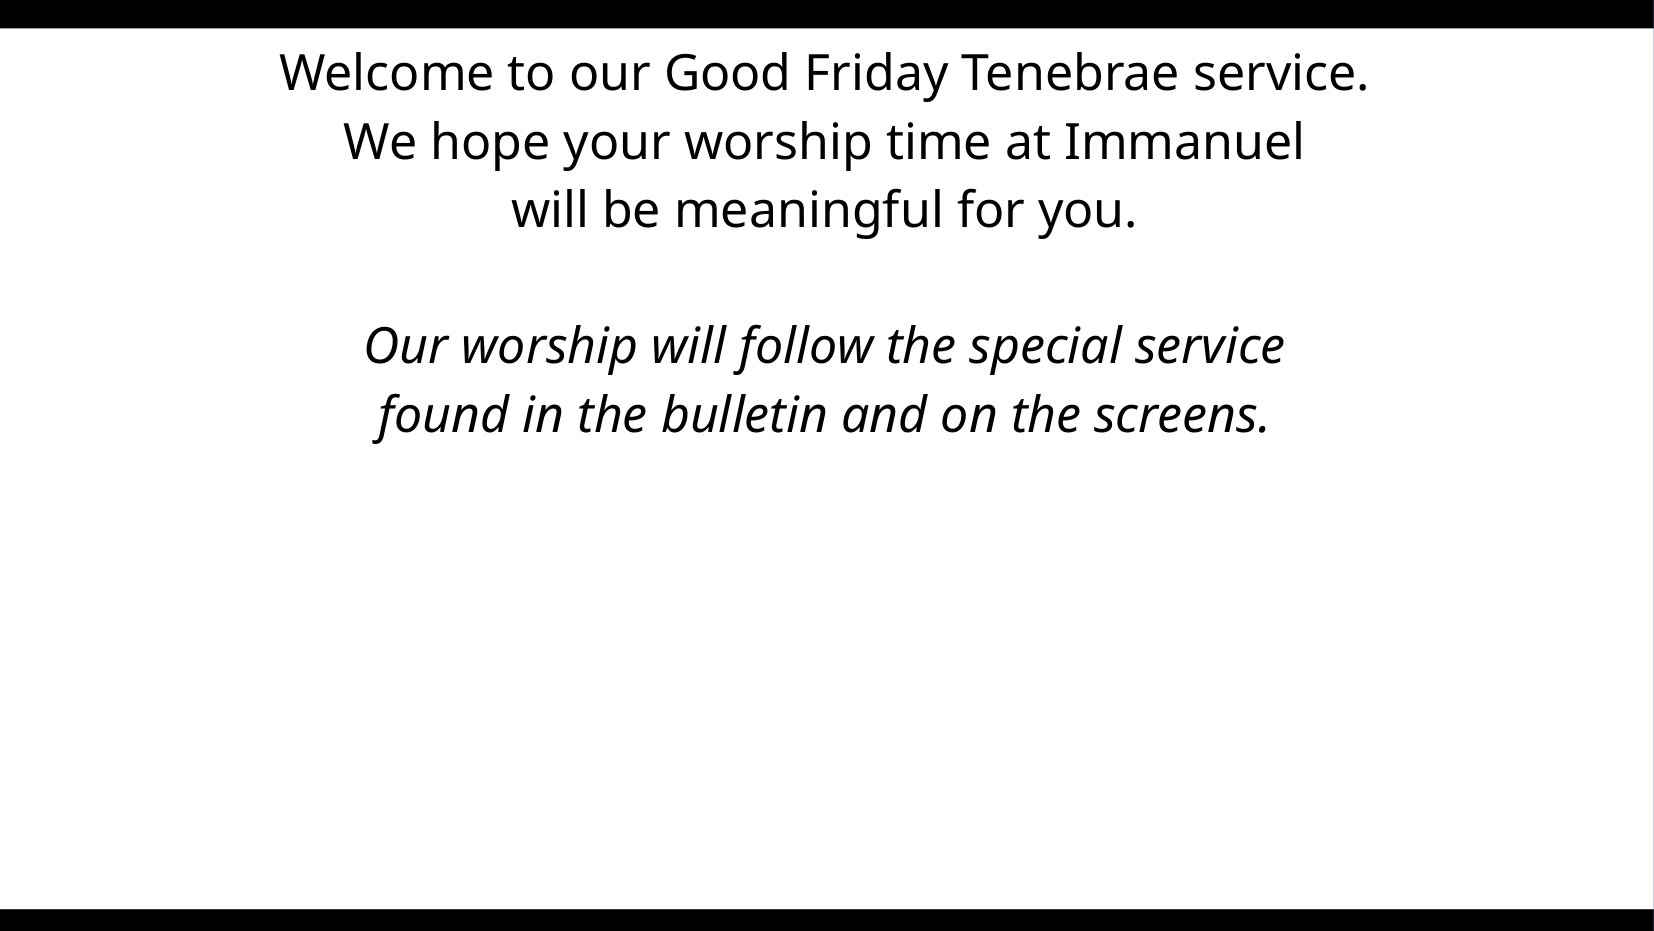

Welcome to our Good Friday Tenebrae service.
We hope your worship time at Immanuel
will be meaningful for you.
Our worship will follow the special service
found in the bulletin and on the screens.